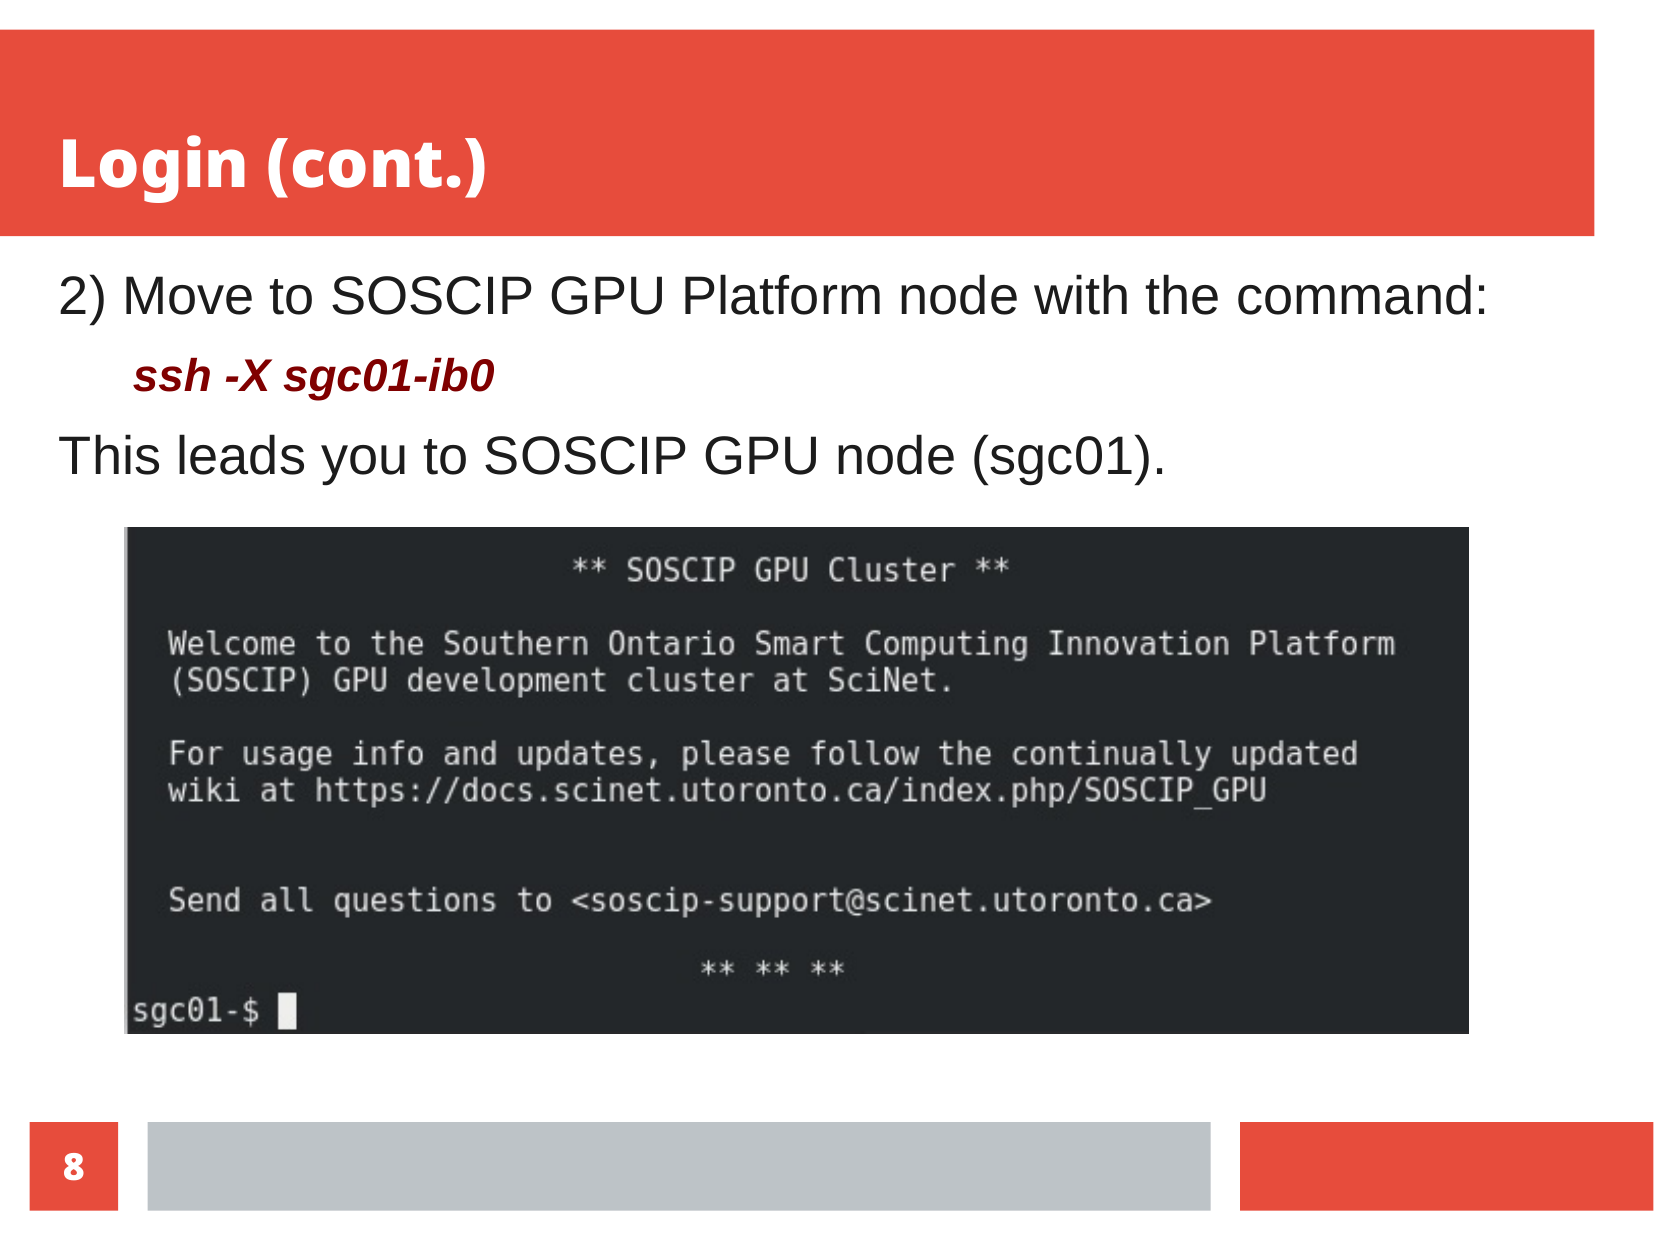

# Login (cont.)
2) Move to SOSCIP GPU Platform node with the command:
 	ssh -X sgc01-ib0
This leads you to SOSCIP GPU node (sgc01).
8